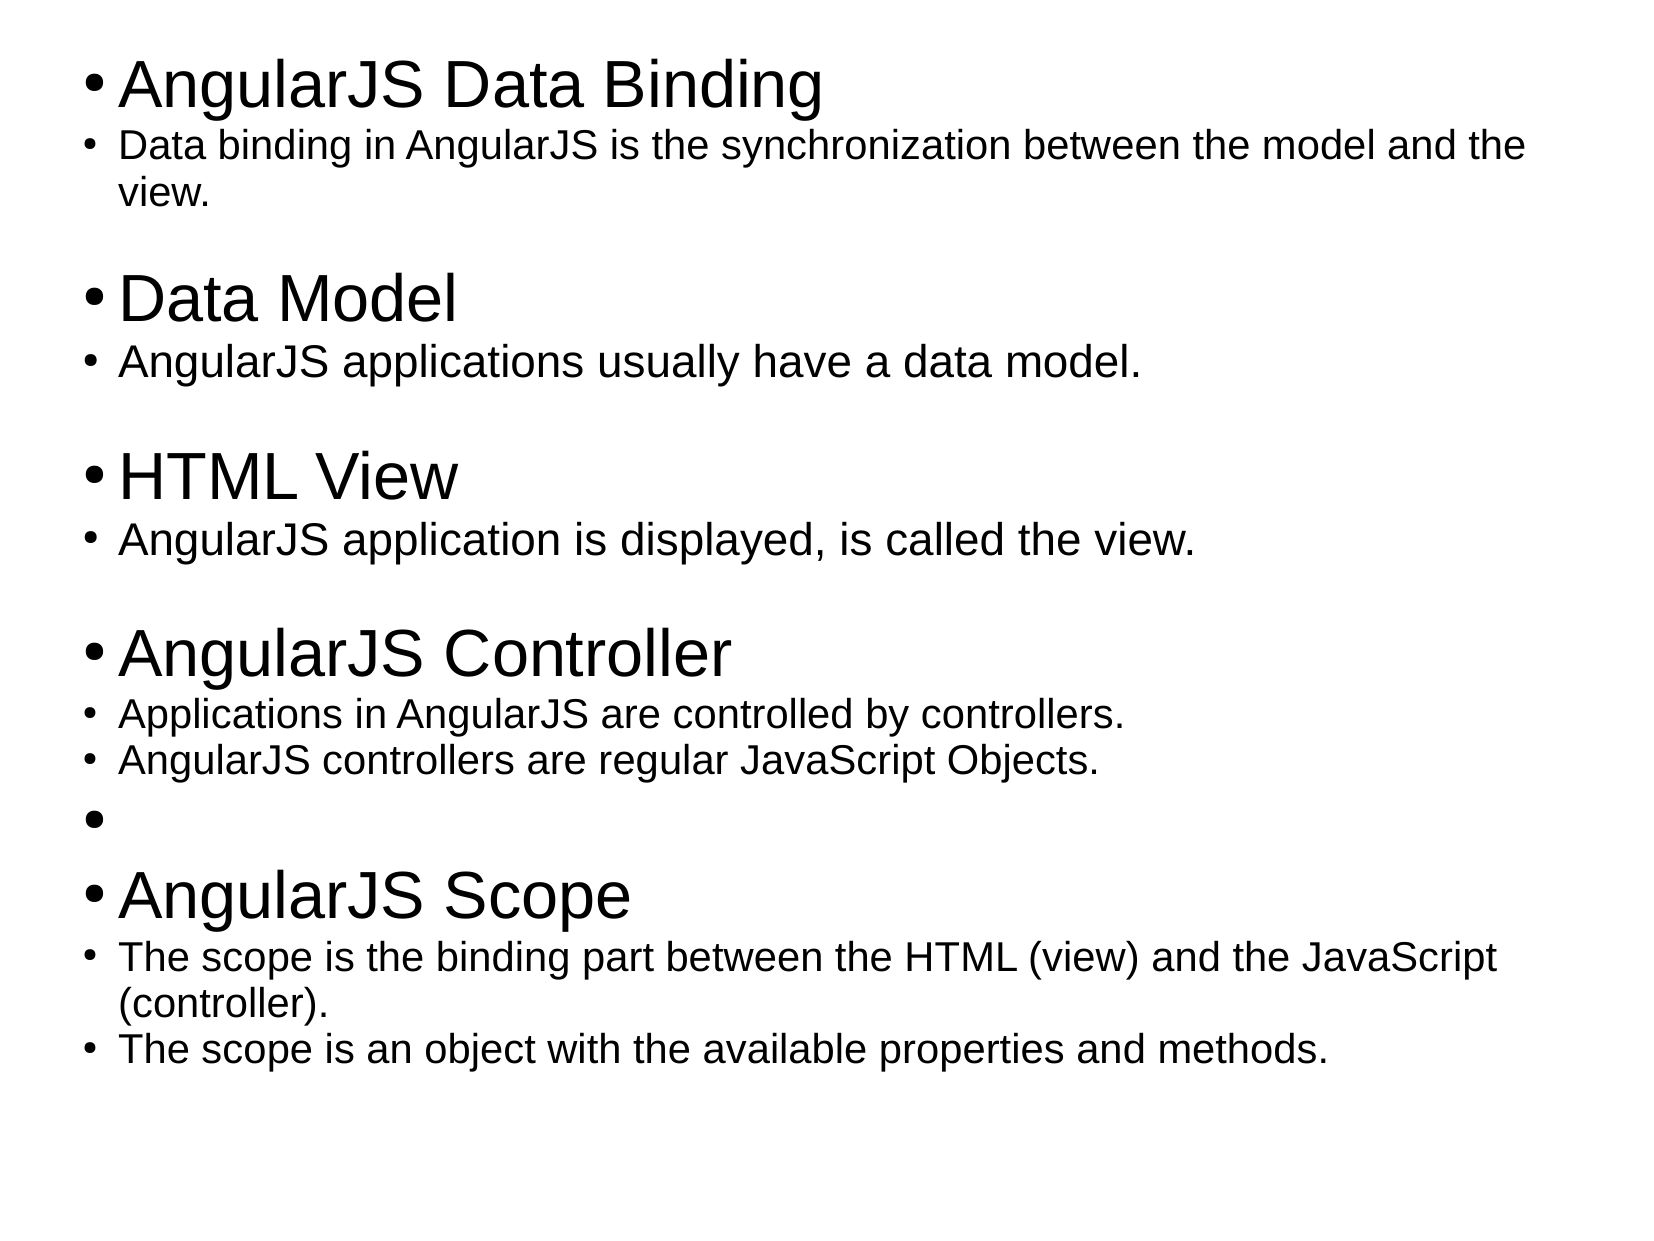

# AngularJS Data Binding
Data binding in AngularJS is the synchronization between the model and the view.
Data Model
AngularJS applications usually have a data model.
HTML View
AngularJS application is displayed, is called the view.
AngularJS Controller
Applications in AngularJS are controlled by controllers.
AngularJS controllers are regular JavaScript Objects.
AngularJS Scope
The scope is the binding part between the HTML (view) and the JavaScript (controller).
The scope is an object with the available properties and methods.